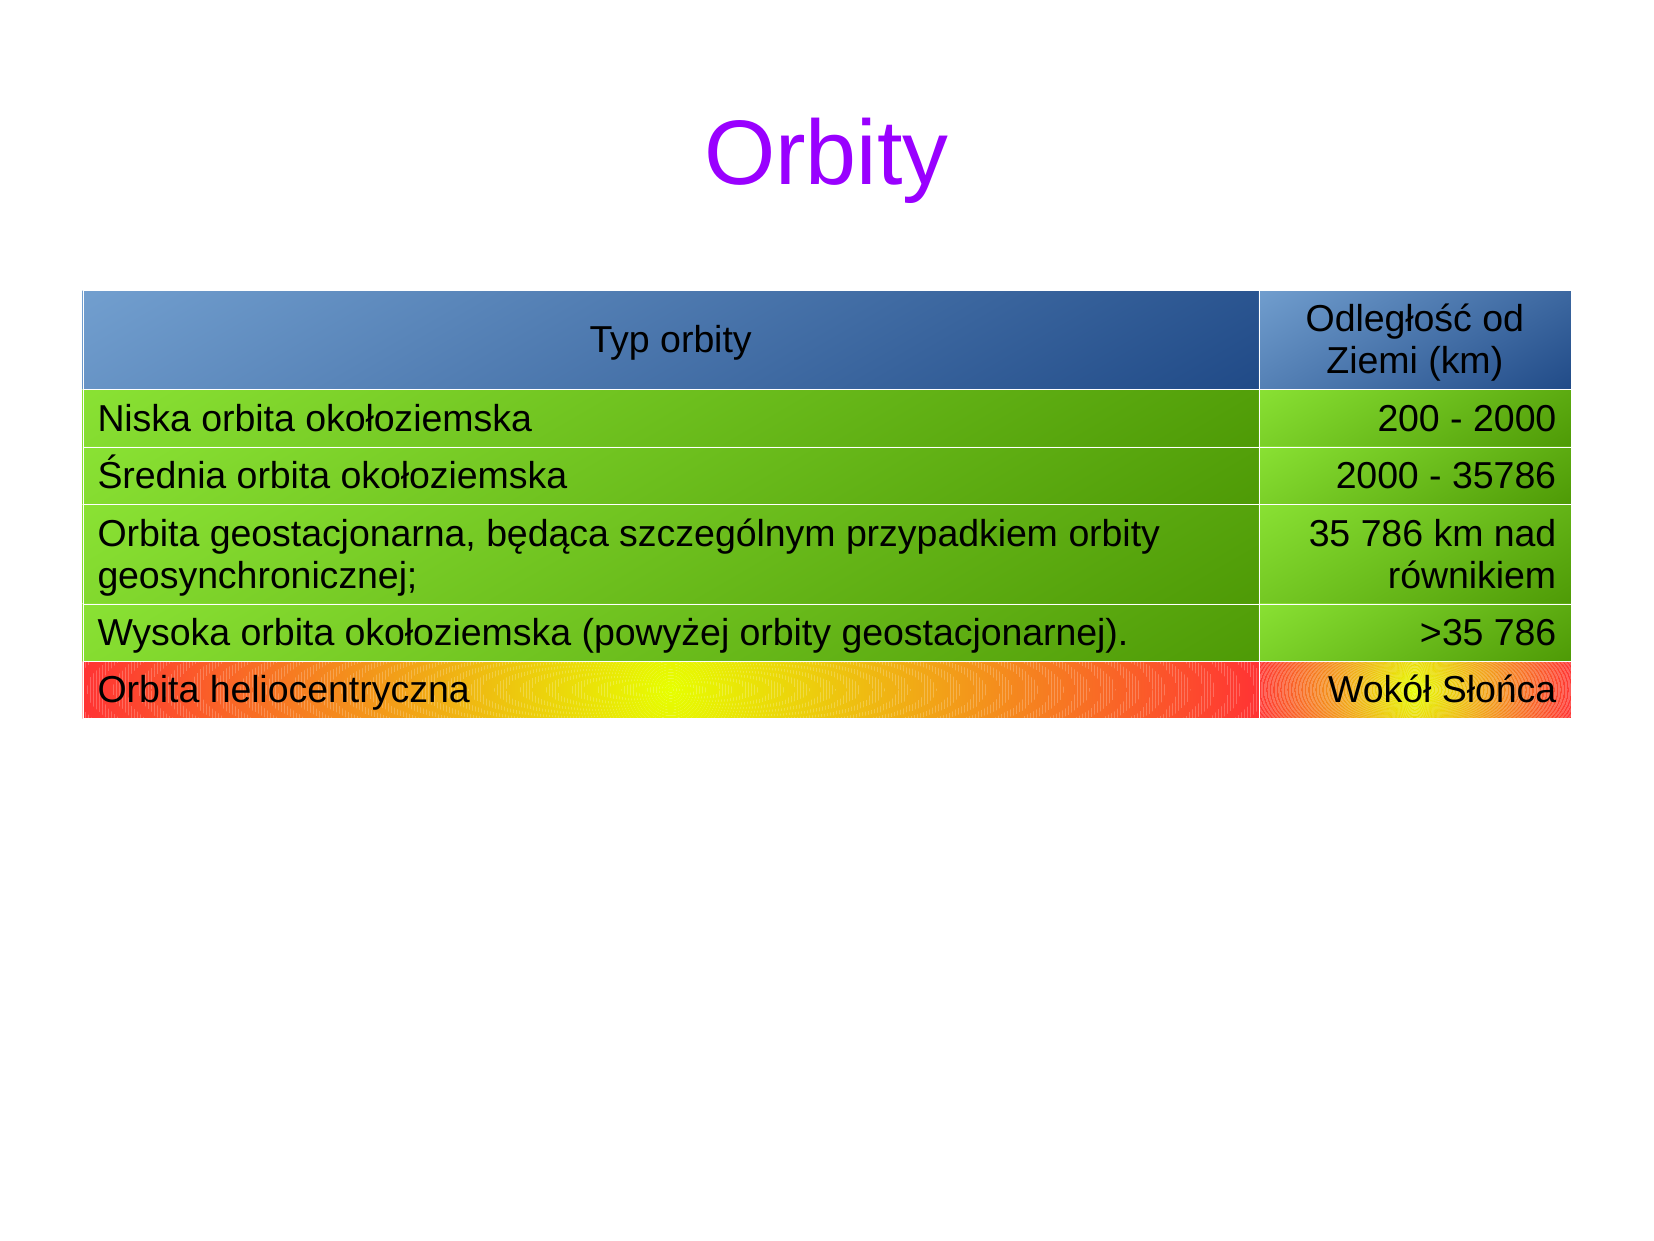

# Orbity
| Typ orbity | Odległość od Ziemi (km) |
| --- | --- |
| Niska orbita okołoziemska | 200 - 2000 |
| Średnia orbita okołoziemska | 2000 - 35786 |
| Orbita geostacjonarna, będąca szczególnym przypadkiem orbity geosynchronicznej; | 35 786 km nad równikiem |
| Wysoka orbita okołoziemska (powyżej orbity geostacjonarnej). | >35 786 |
| Orbita heliocentryczna | Wokół Słońca |